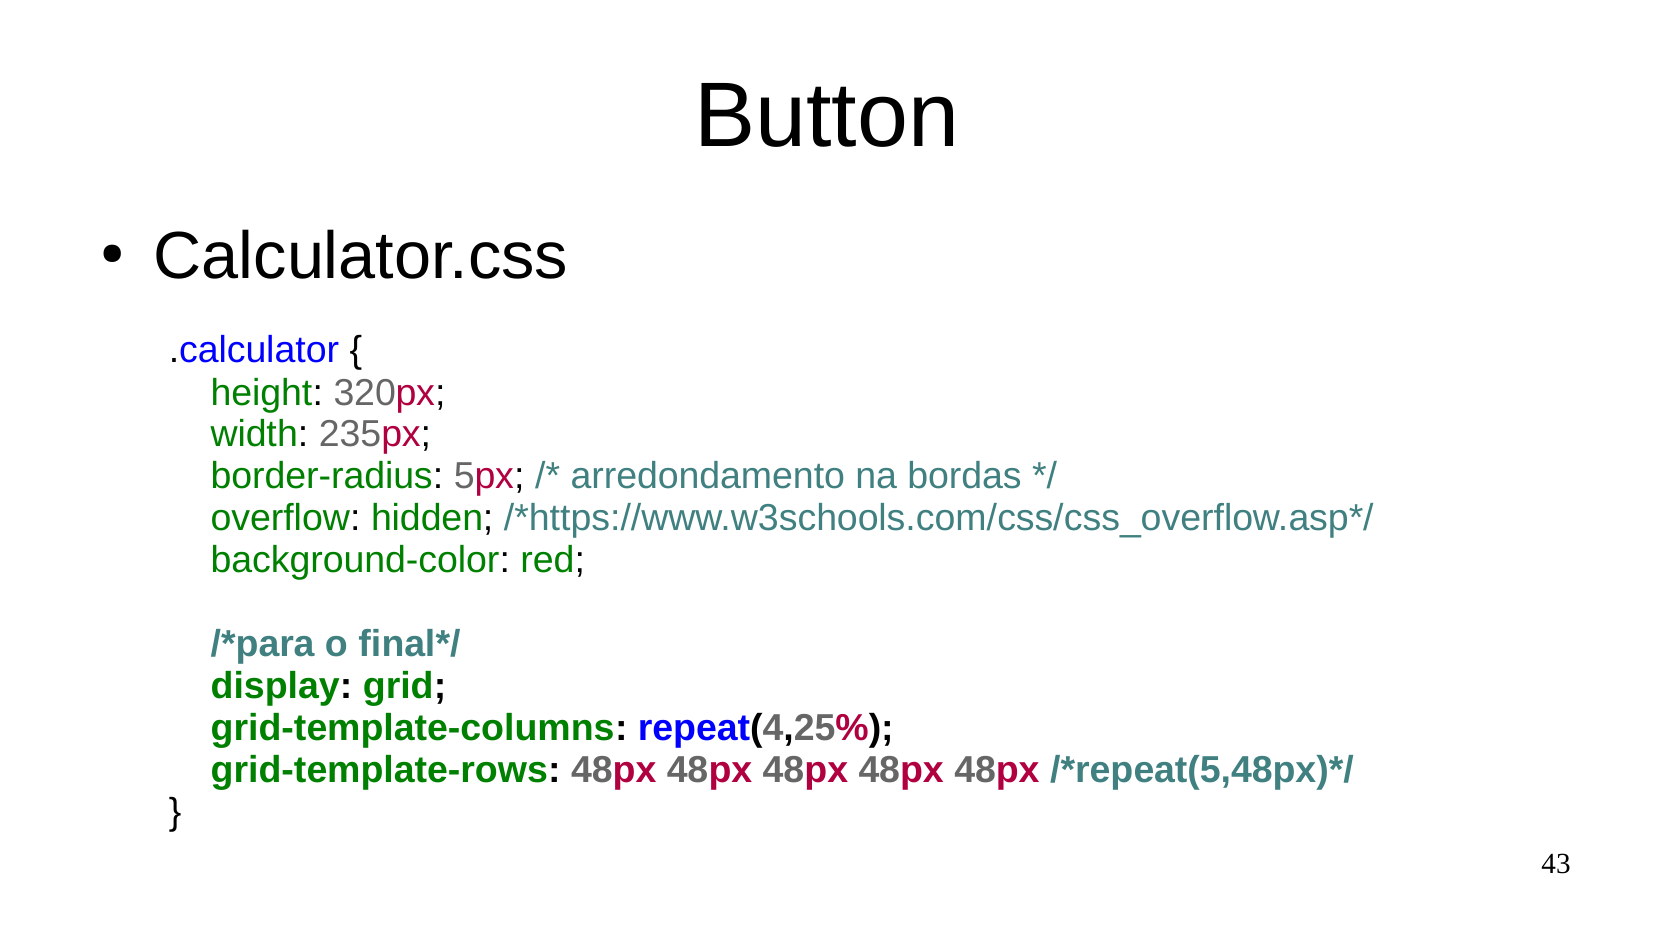

# Button
Calculator.css
.calculator {
 height: 320px;
 width: 235px;
 border-radius: 5px; /* arredondamento na bordas */
 overflow: hidden; /*https://www.w3schools.com/css/css_overflow.asp*/
 background-color: red;
 /*para o final*/
 display: grid;
 grid-template-columns: repeat(4,25%);
 grid-template-rows: 48px 48px 48px 48px 48px /*repeat(5,48px)*/
}
43